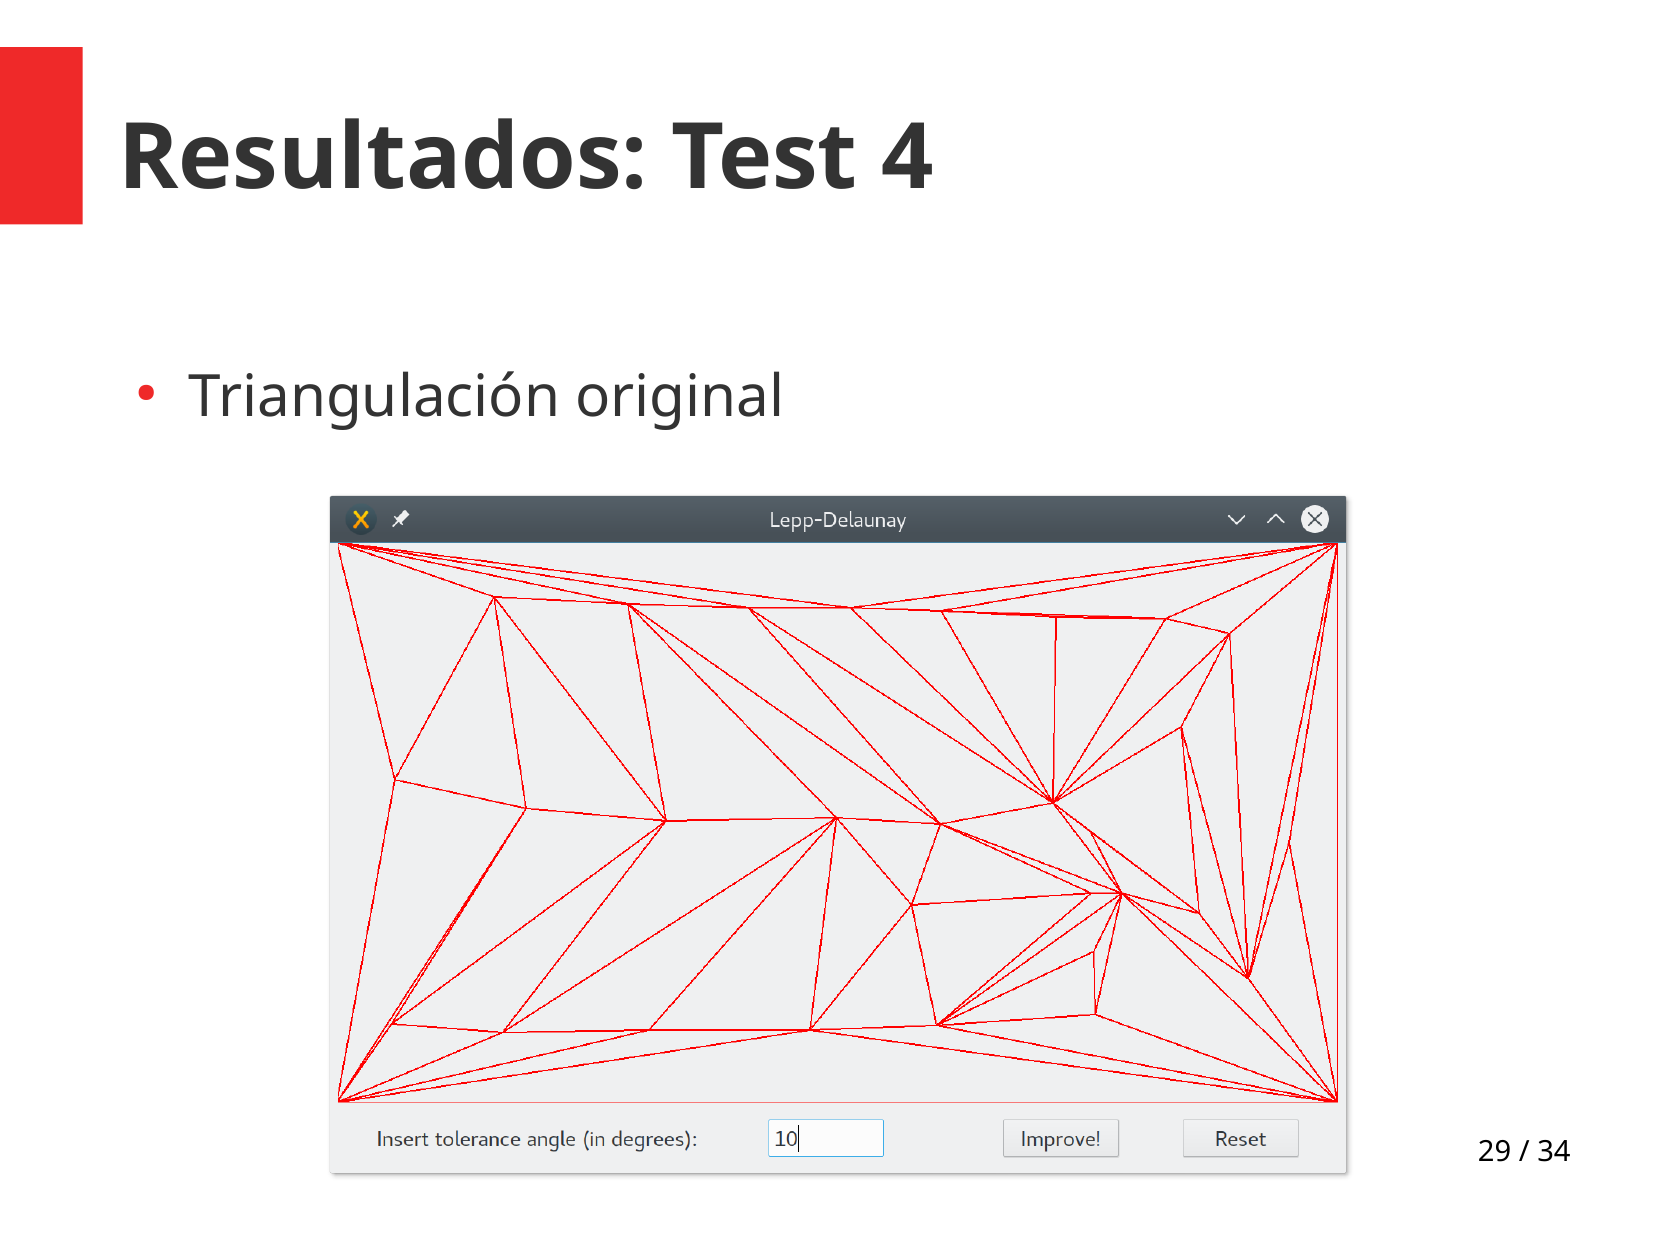

# Resultados: Test 4
Triangulación original
29